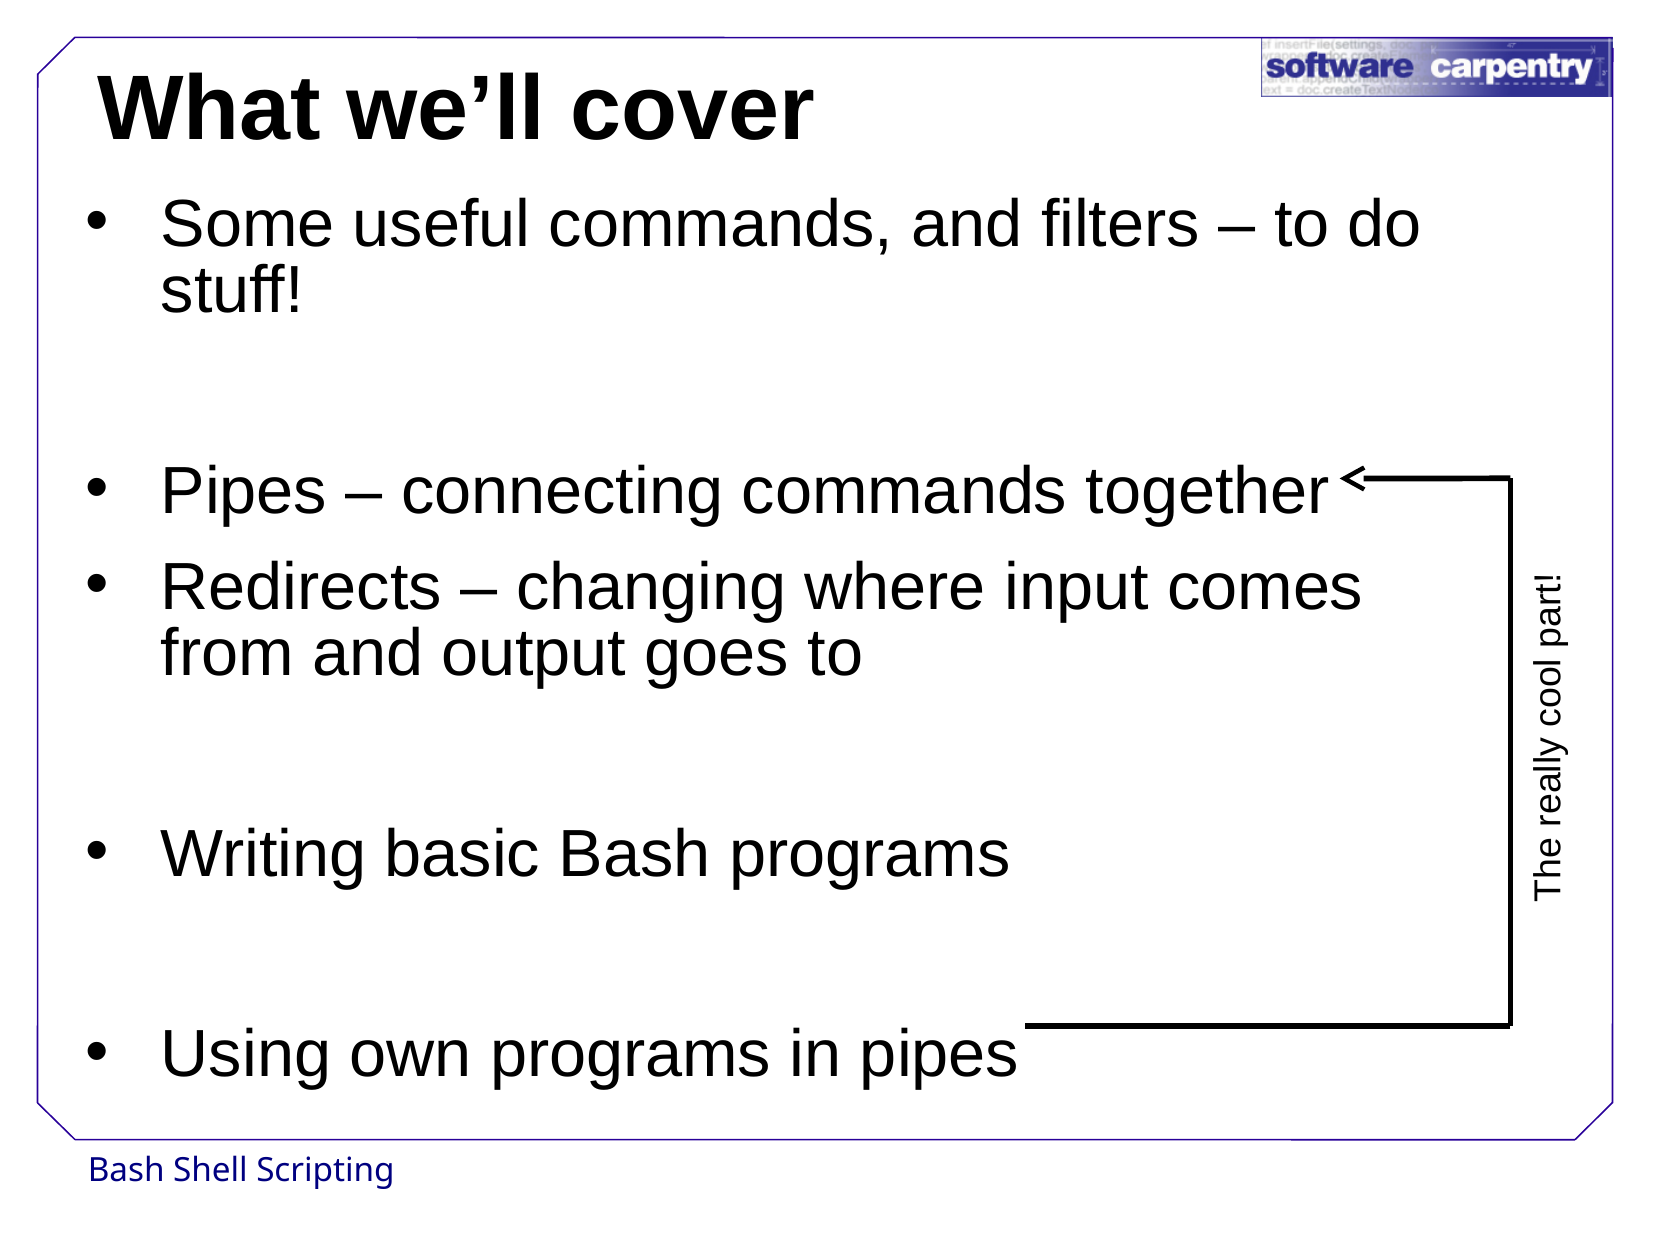

# What we’ll cover
Some useful commands, and filters – to do stuff!
Pipes – connecting commands together
Redirects – changing where input comes
from and output goes to
Writing basic Bash programs
Using own programs in pipes
The really cool part!